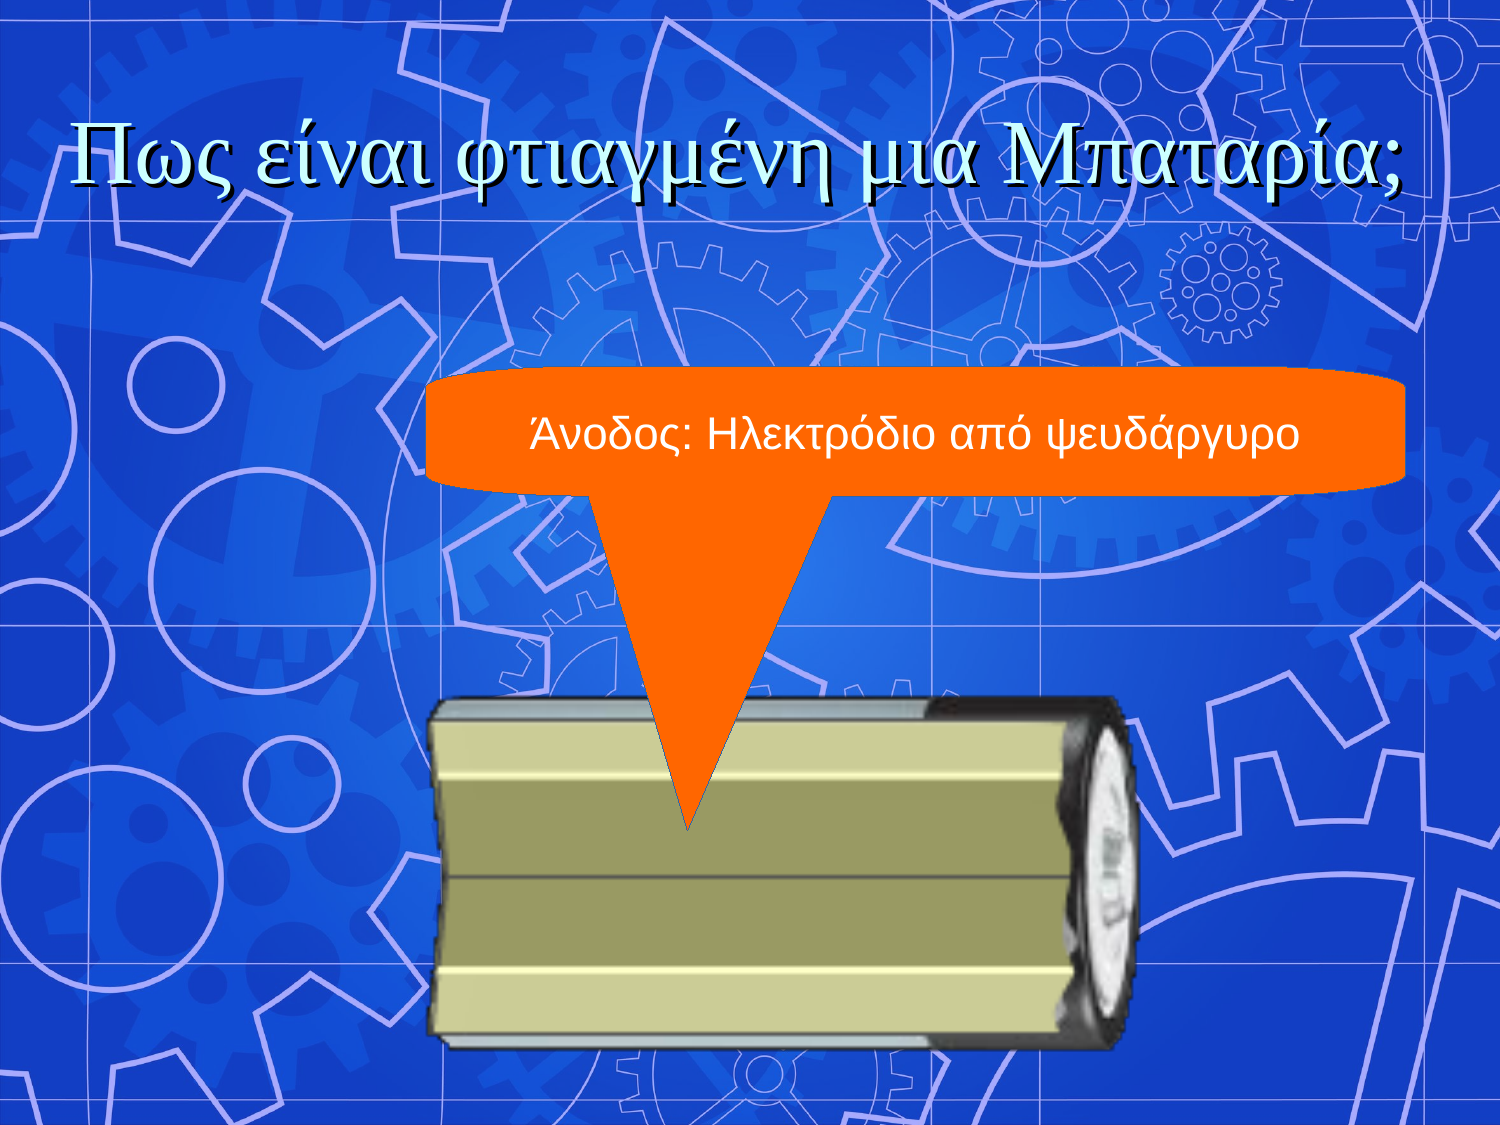

# Πως είναι φτιαγμένη μια Μπαταρία;
Άνοδος: Ηλεκτρόδιο από ψευδάργυρο